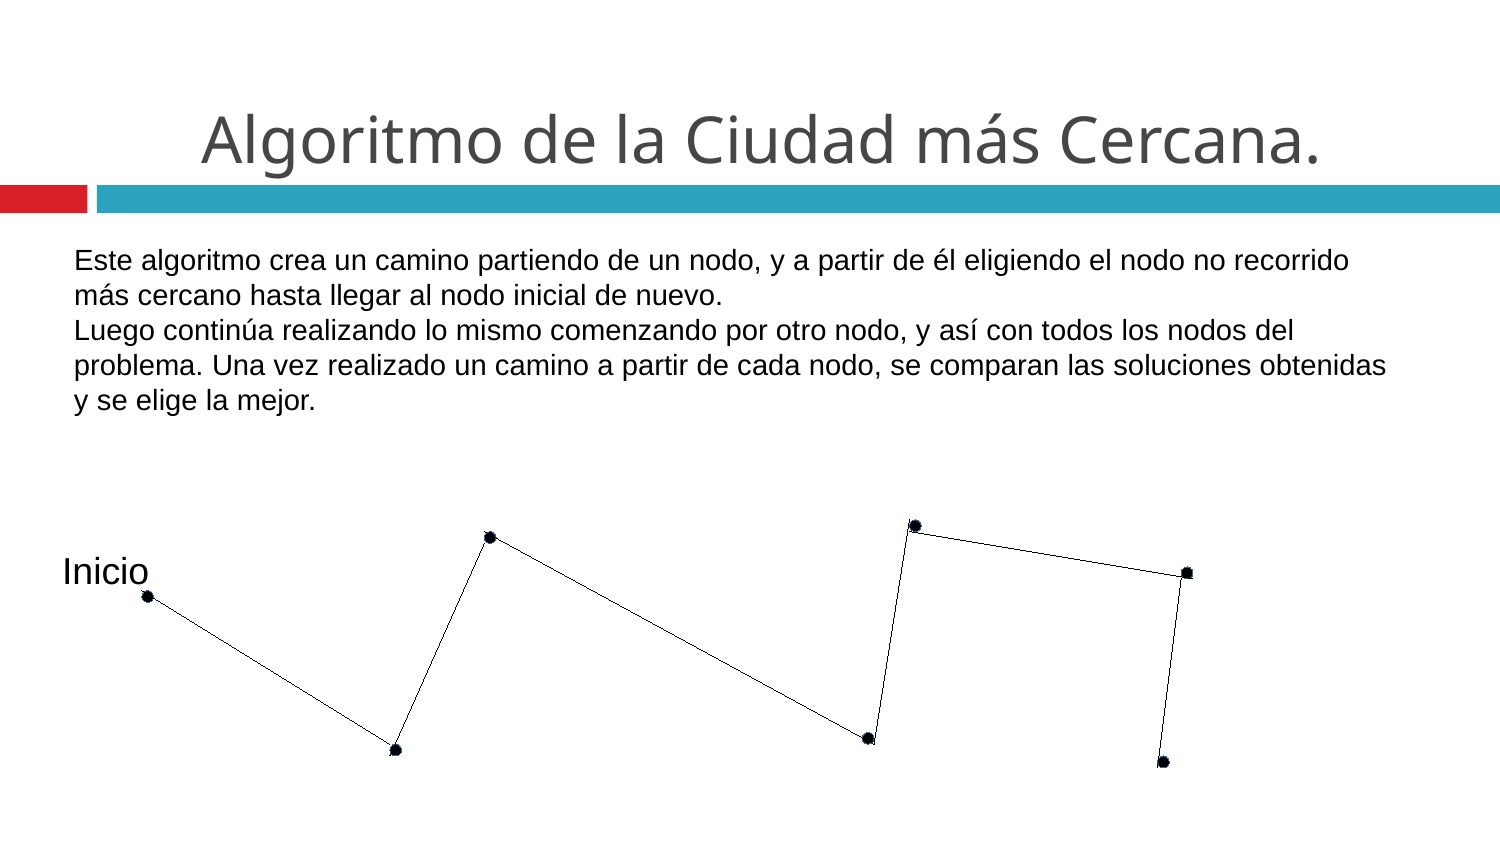

Algoritmo de la Ciudad más Cercana.
Este algoritmo crea un camino partiendo de un nodo, y a partir de él eligiendo el nodo no recorrido más cercano hasta llegar al nodo inicial de nuevo.
Luego continúa realizando lo mismo comenzando por otro nodo, y así con todos los nodos del problema. Una vez realizado un camino a partir de cada nodo, se comparan las soluciones obtenidas y se elige la mejor.
Inicio